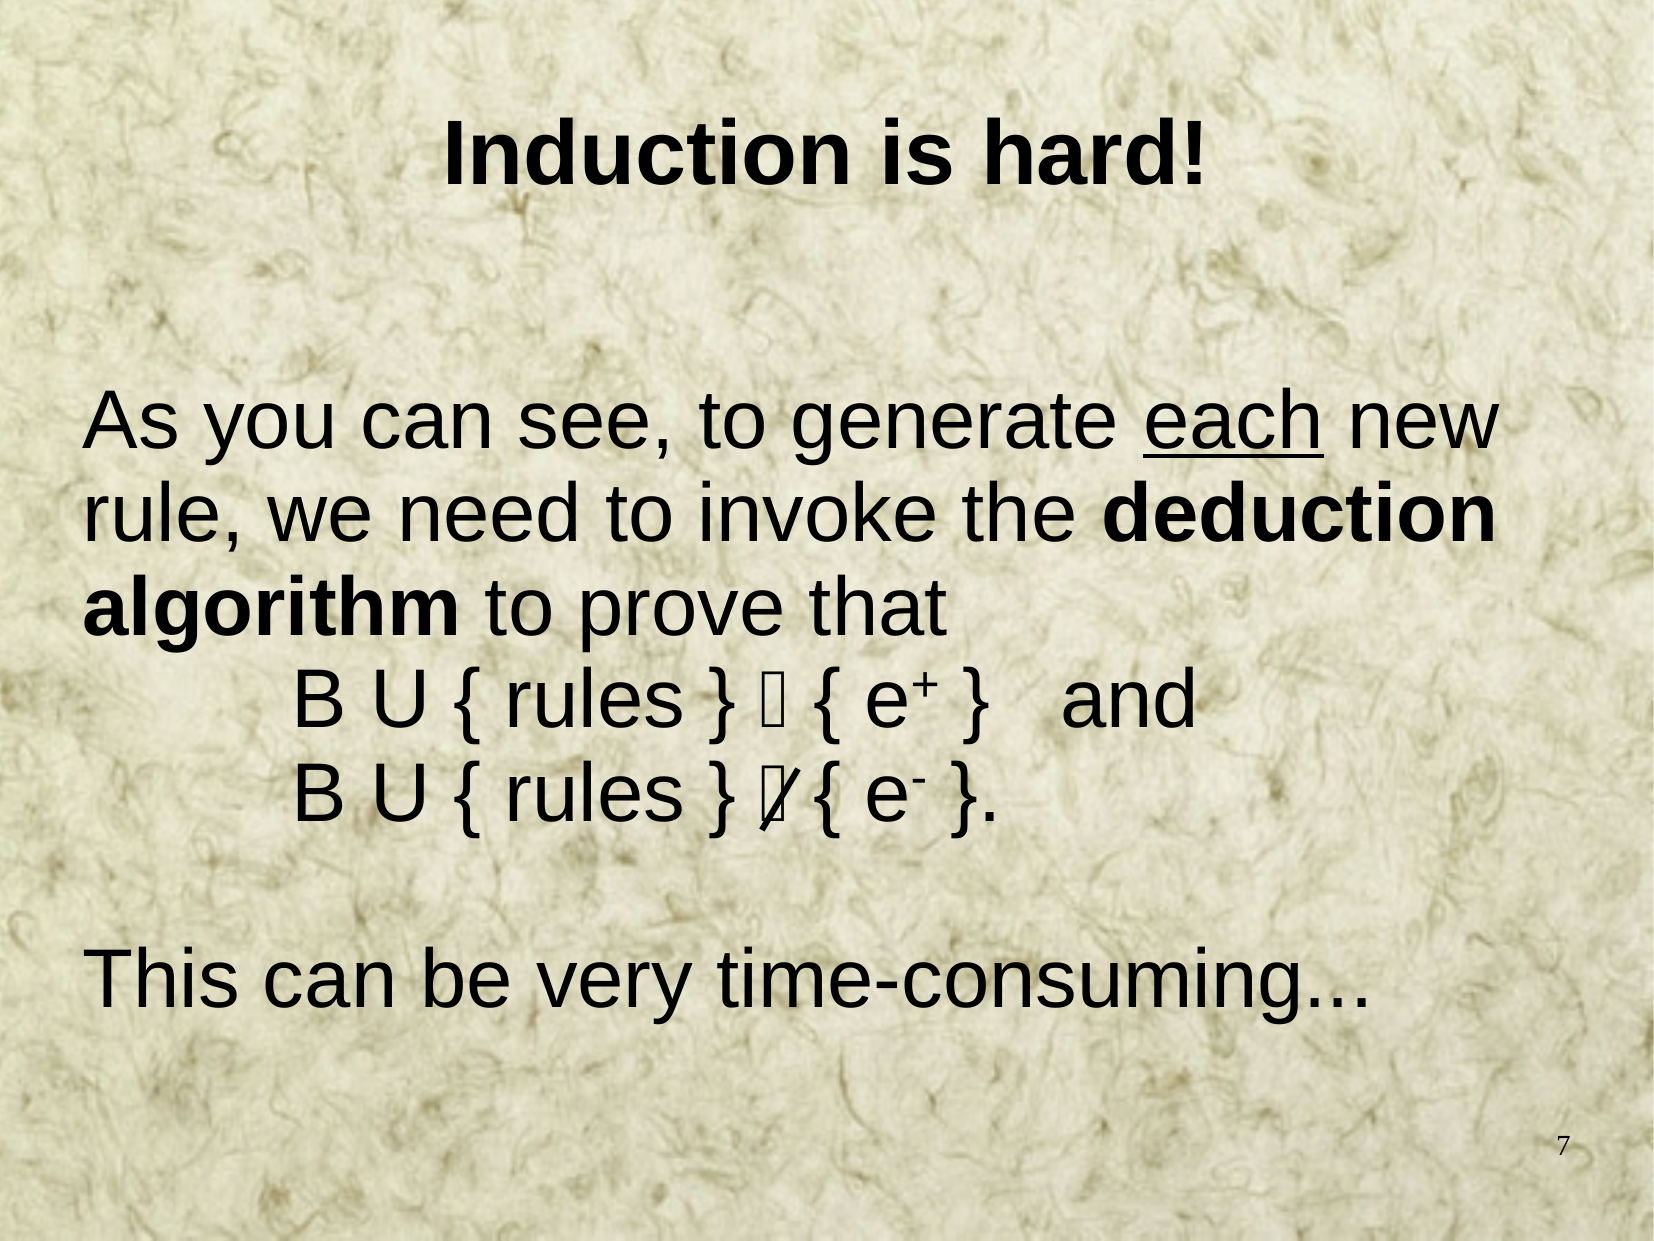

Induction is hard!
# As you can see, to generate each new rule, we need to invoke the deduction algorithm to prove that
 B U { rules }  { e+ } and
 B U { rules }  { e- }.
This can be very time-consuming...
7